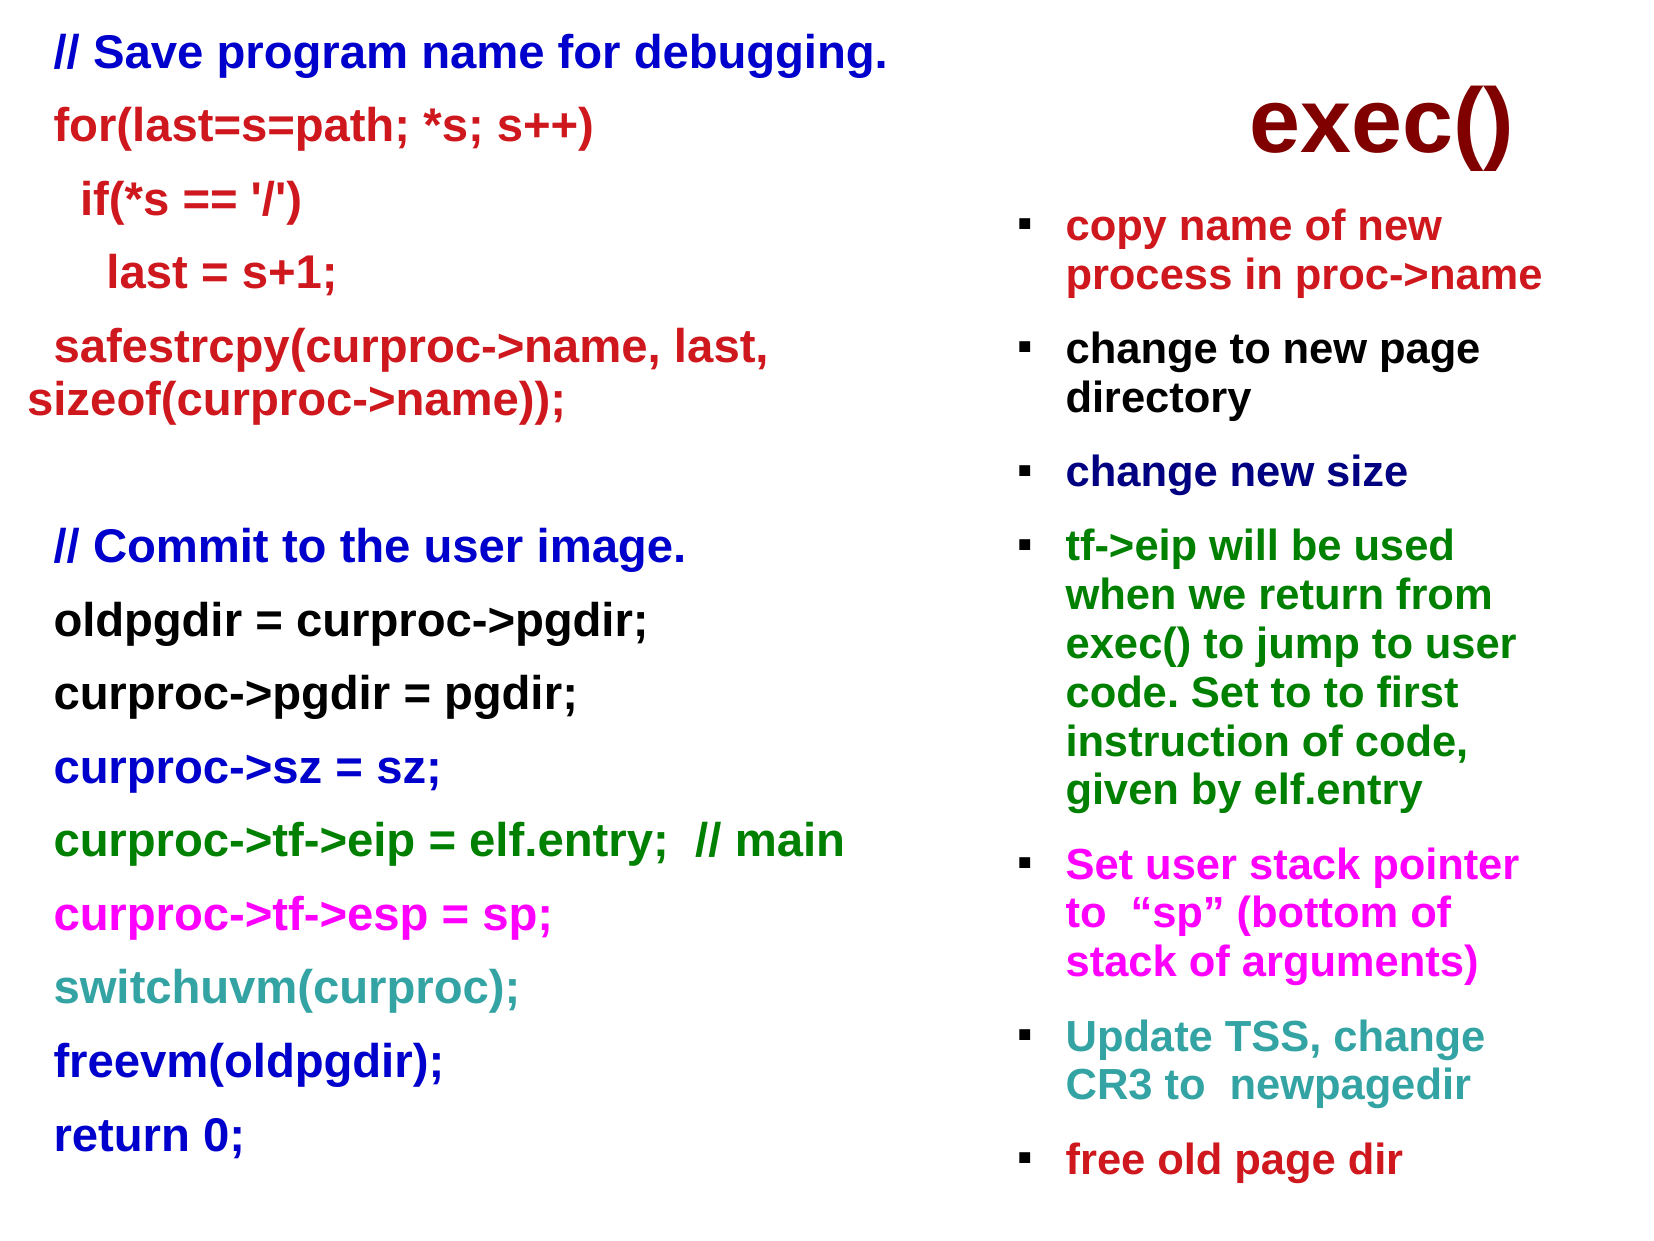

# exec()
 // Save program name for debugging.
 for(last=s=path; *s; s++)
 if(*s == '/')
 last = s+1;
 safestrcpy(curproc->name, last, sizeof(curproc->name));
 // Commit to the user image.
 oldpgdir = curproc->pgdir;
 curproc->pgdir = pgdir;
 curproc->sz = sz;
 curproc->tf->eip = elf.entry; // main
 curproc->tf->esp = sp;
 switchuvm(curproc);
 freevm(oldpgdir);
 return 0;
copy name of new process in proc->name
change to new page directory
change new size
tf->eip will be used when we return from exec() to jump to user code. Set to to first instruction of code, given by elf.entry
Set user stack pointer to “sp” (bottom of stack of arguments)
Update TSS, change CR3 to newpagedir
free old page dir